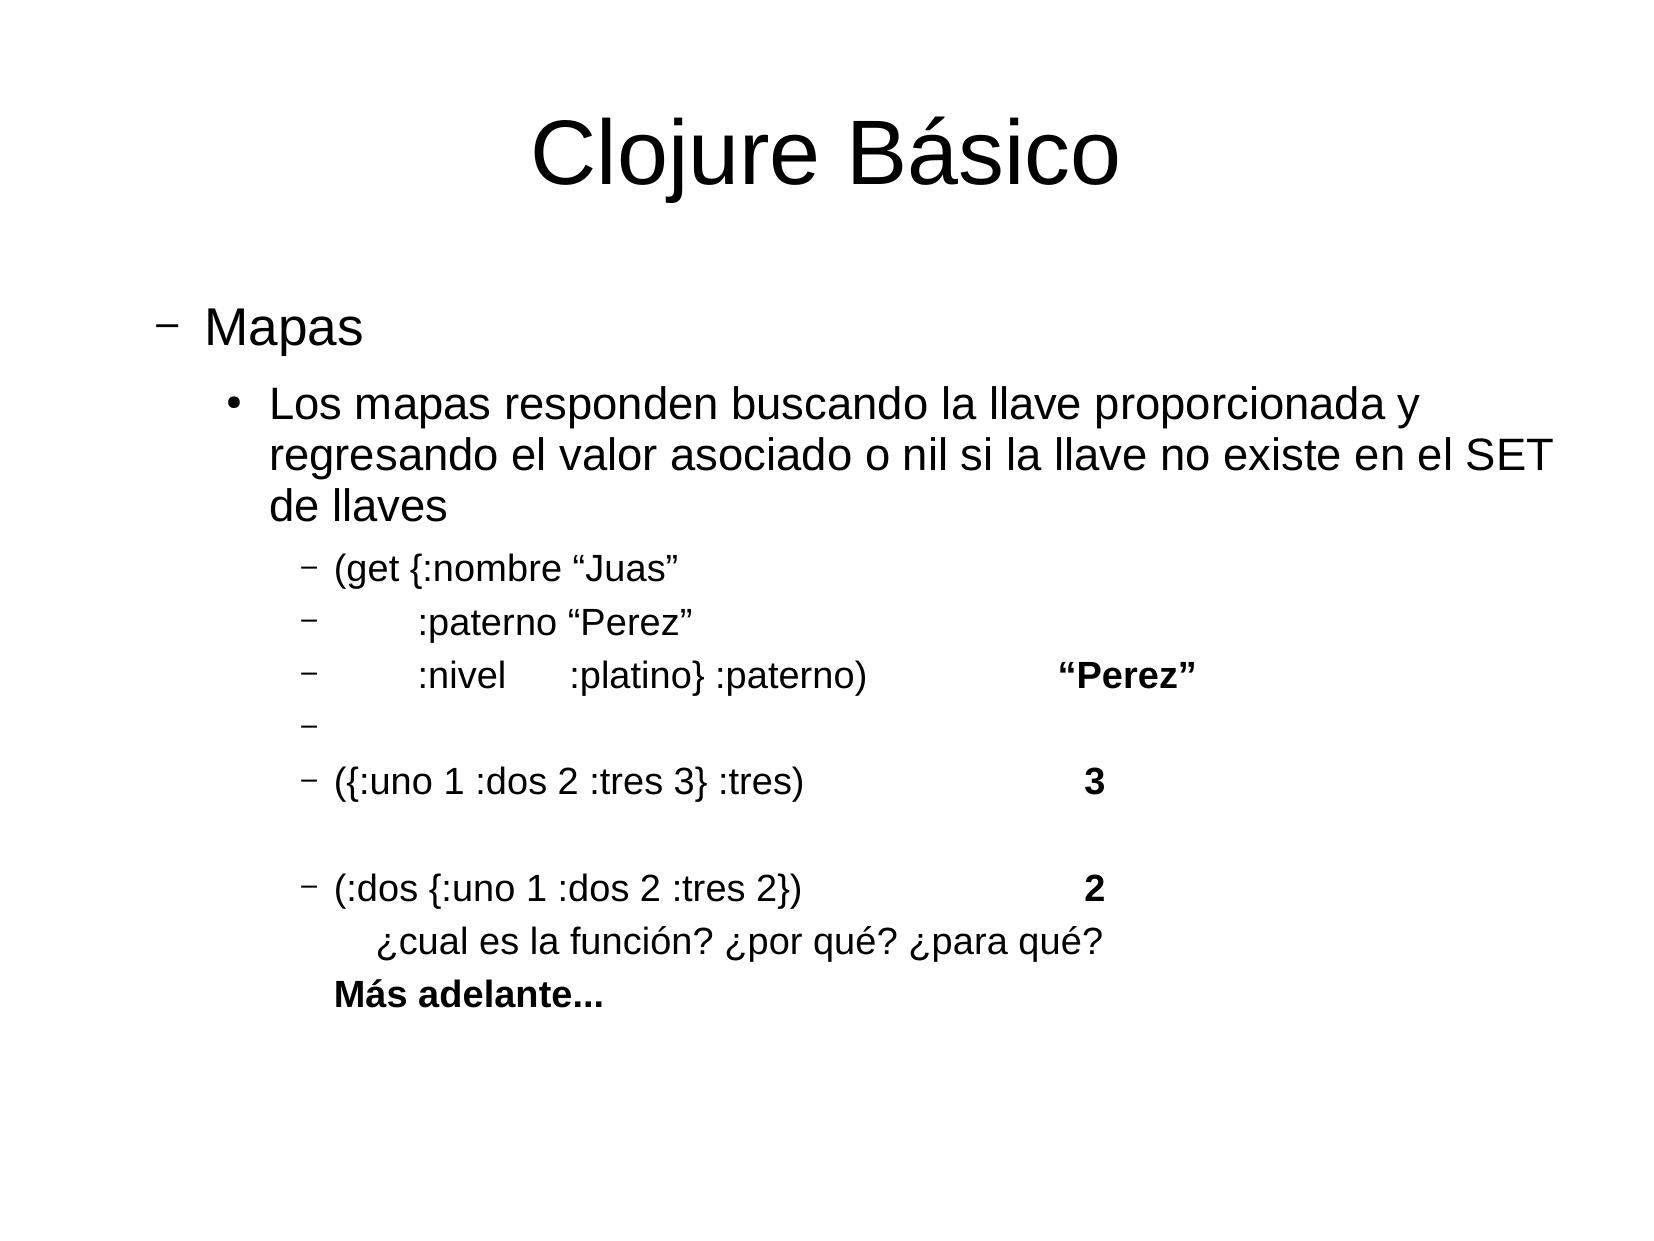

# Clojure Básico
Mapas
Los mapas responden buscando la llave proporcionada y regresando el valor asociado o nil si la llave no existe en el SET de llaves
(get {:nombre “Juas”
 :paterno “Perez”
 :nivel :platino} :paterno) “Perez”
({:uno 1 :dos 2 :tres 3} :tres) 	3
(:dos {:uno 1 :dos 2 :tres 2}) 	2
 ¿cual es la función? ¿por qué? ¿para qué?
Más adelante...